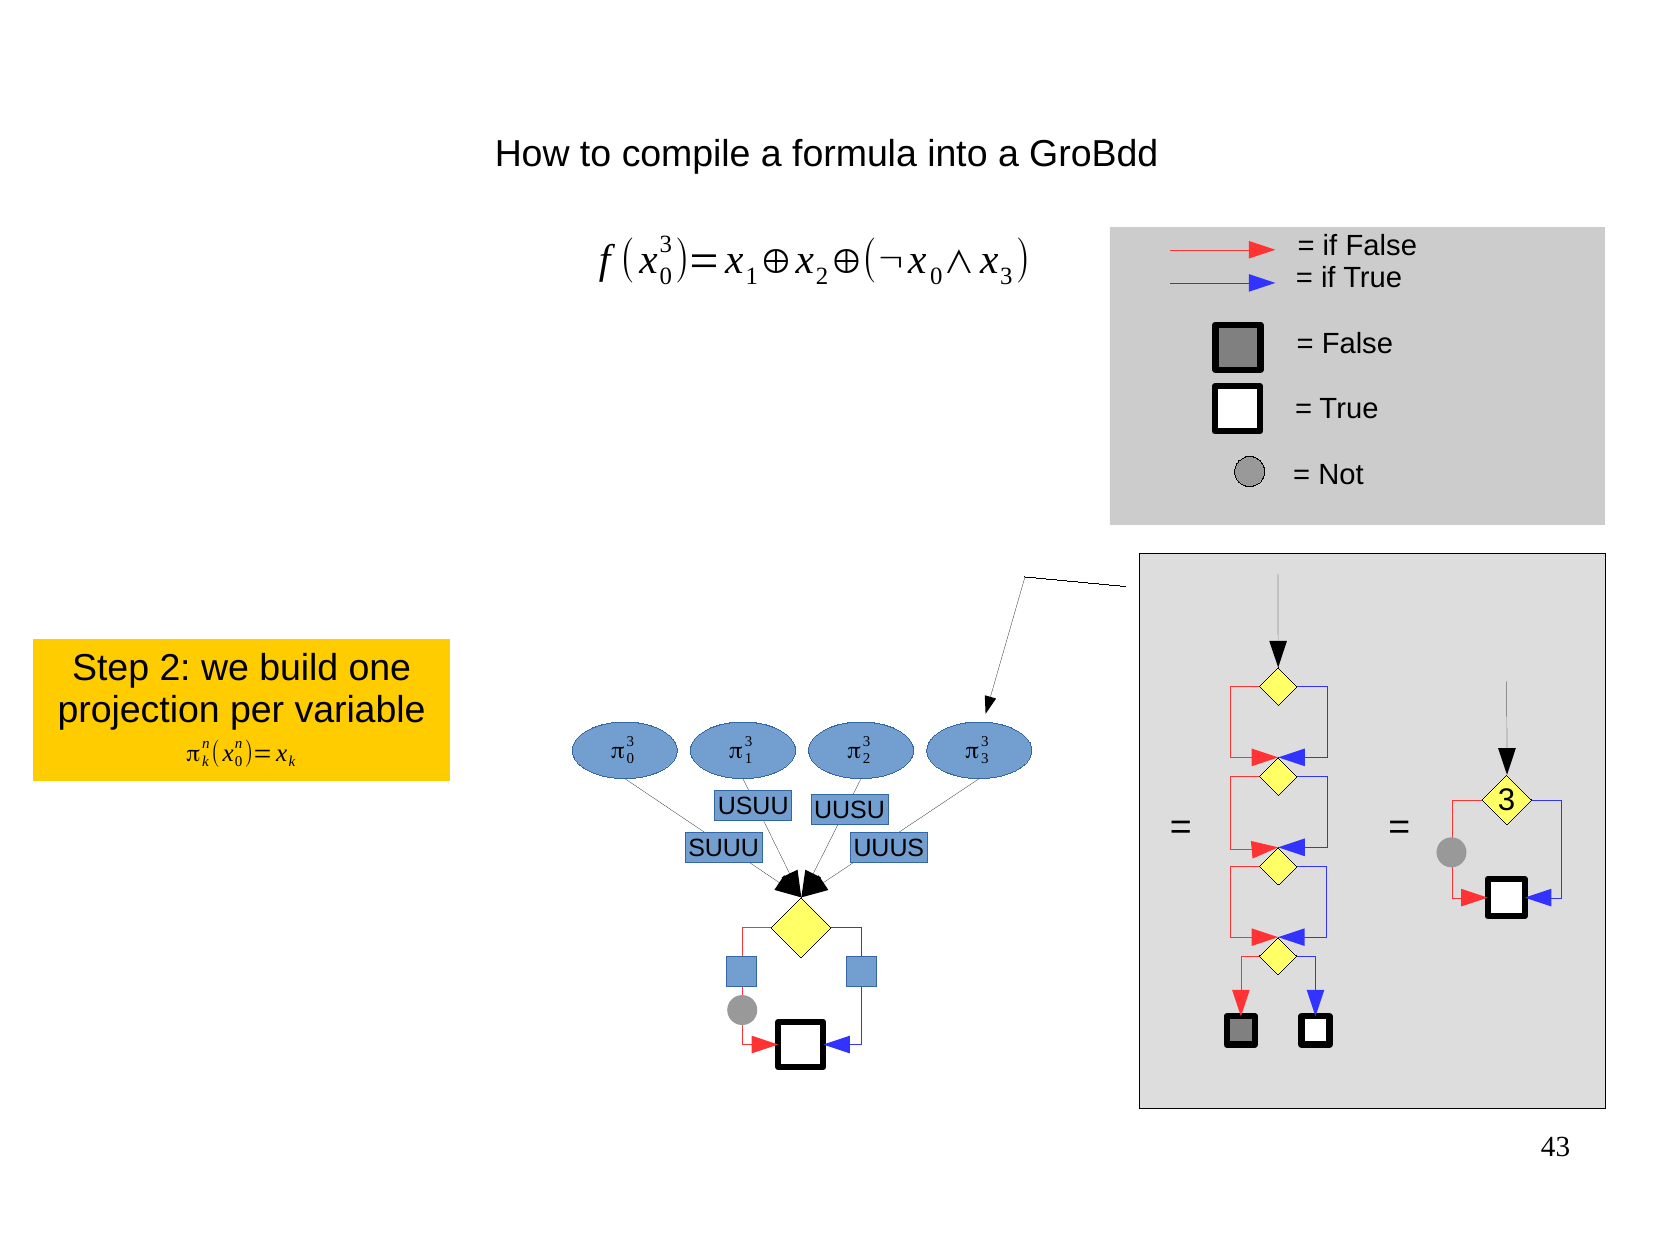

# How to compile a formula into a GroBdd
= if False
= if True
= False
= True
= Not
Step 2: we build one
projection per variable
3
USUU
UUSU
=
=
SUUU
UUUS
43